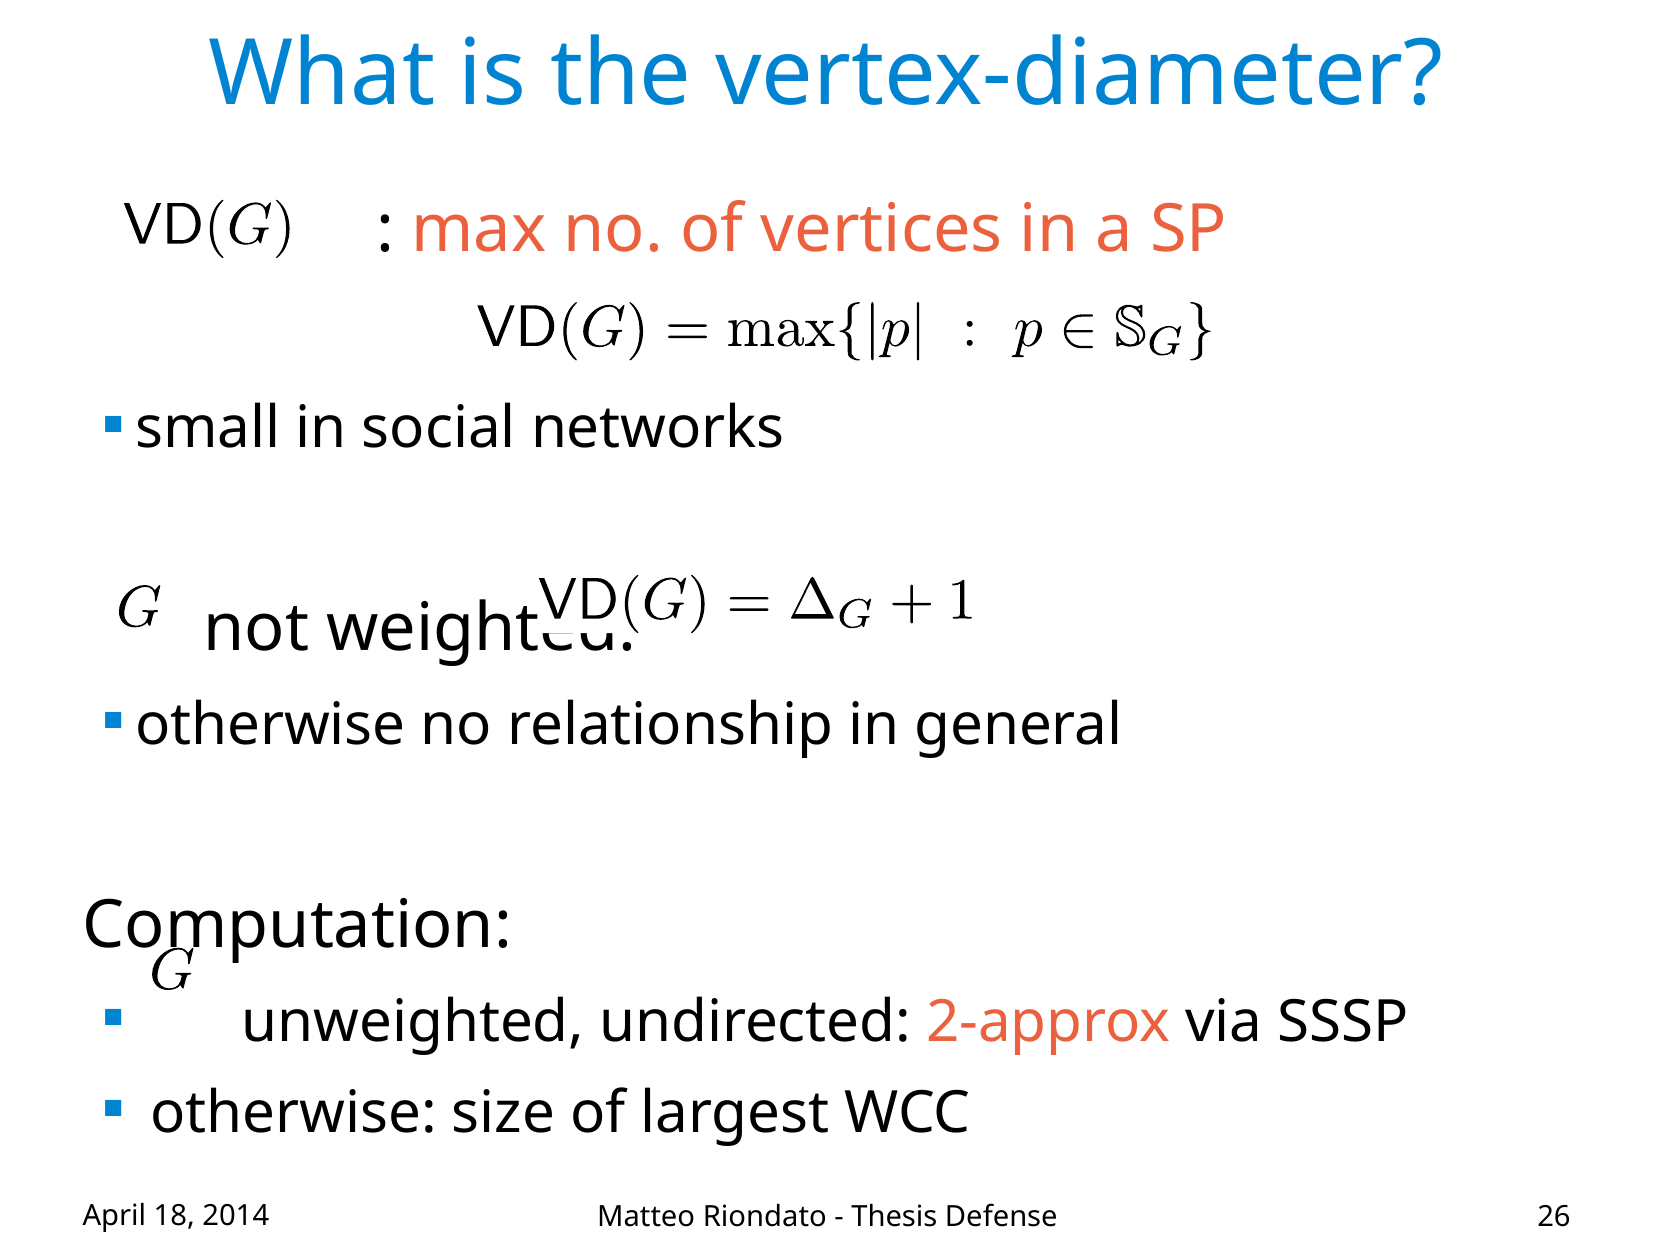

# What is the vertex-diameter?
 : max no. of vertices in a SP
small in social networks
 not weighted:
otherwise no relationship in general
Computation:
 unweighted, undirected: 2-approx via SSSP
 otherwise: size of largest WCC
April 18, 2014
Matteo Riondato - Thesis Defense
26